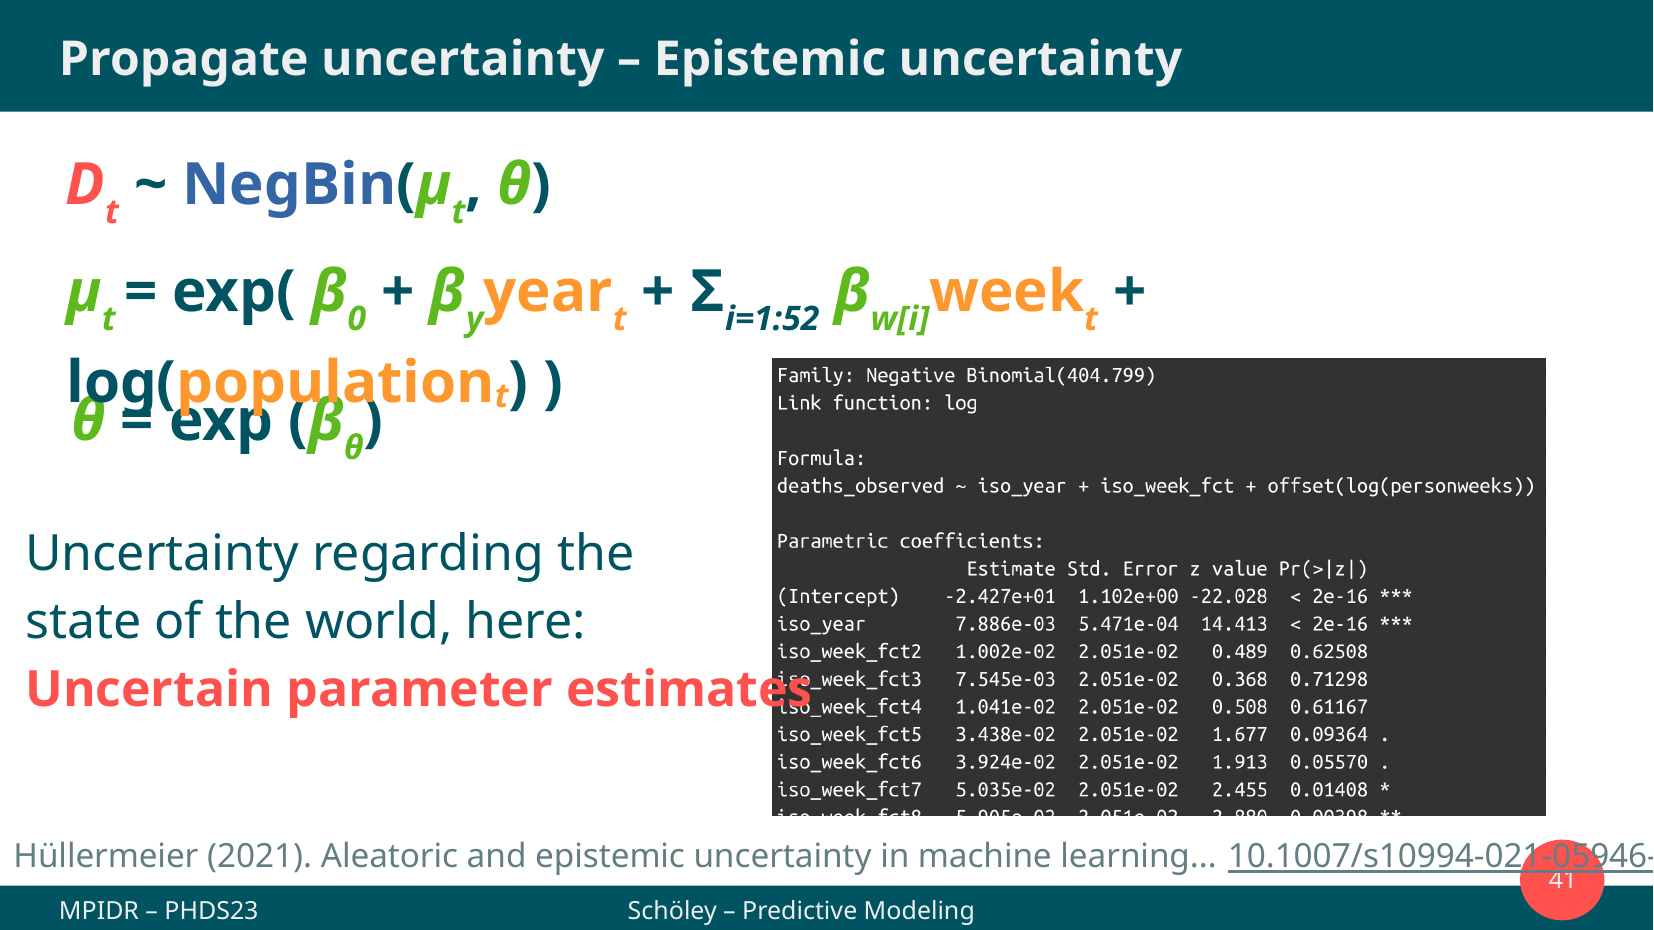

# Propagate uncertainty – Epistemic uncertainty
Dt ~ NegBin(μt, θ)
μt = exp( β0 + βyyeart + Σi=1:52 βw[i]weekt + log(populationt) )
θ = exp (βθ)
Uncertainty regarding the
state of the world, here:
Uncertain parameter estimates
Hüllermeier (2021). Aleatoric and epistemic uncertainty in machine learning... 10.1007/s10994-021-05946-3
41
MPIDR – PHDS23
Schöley – Predictive Modeling